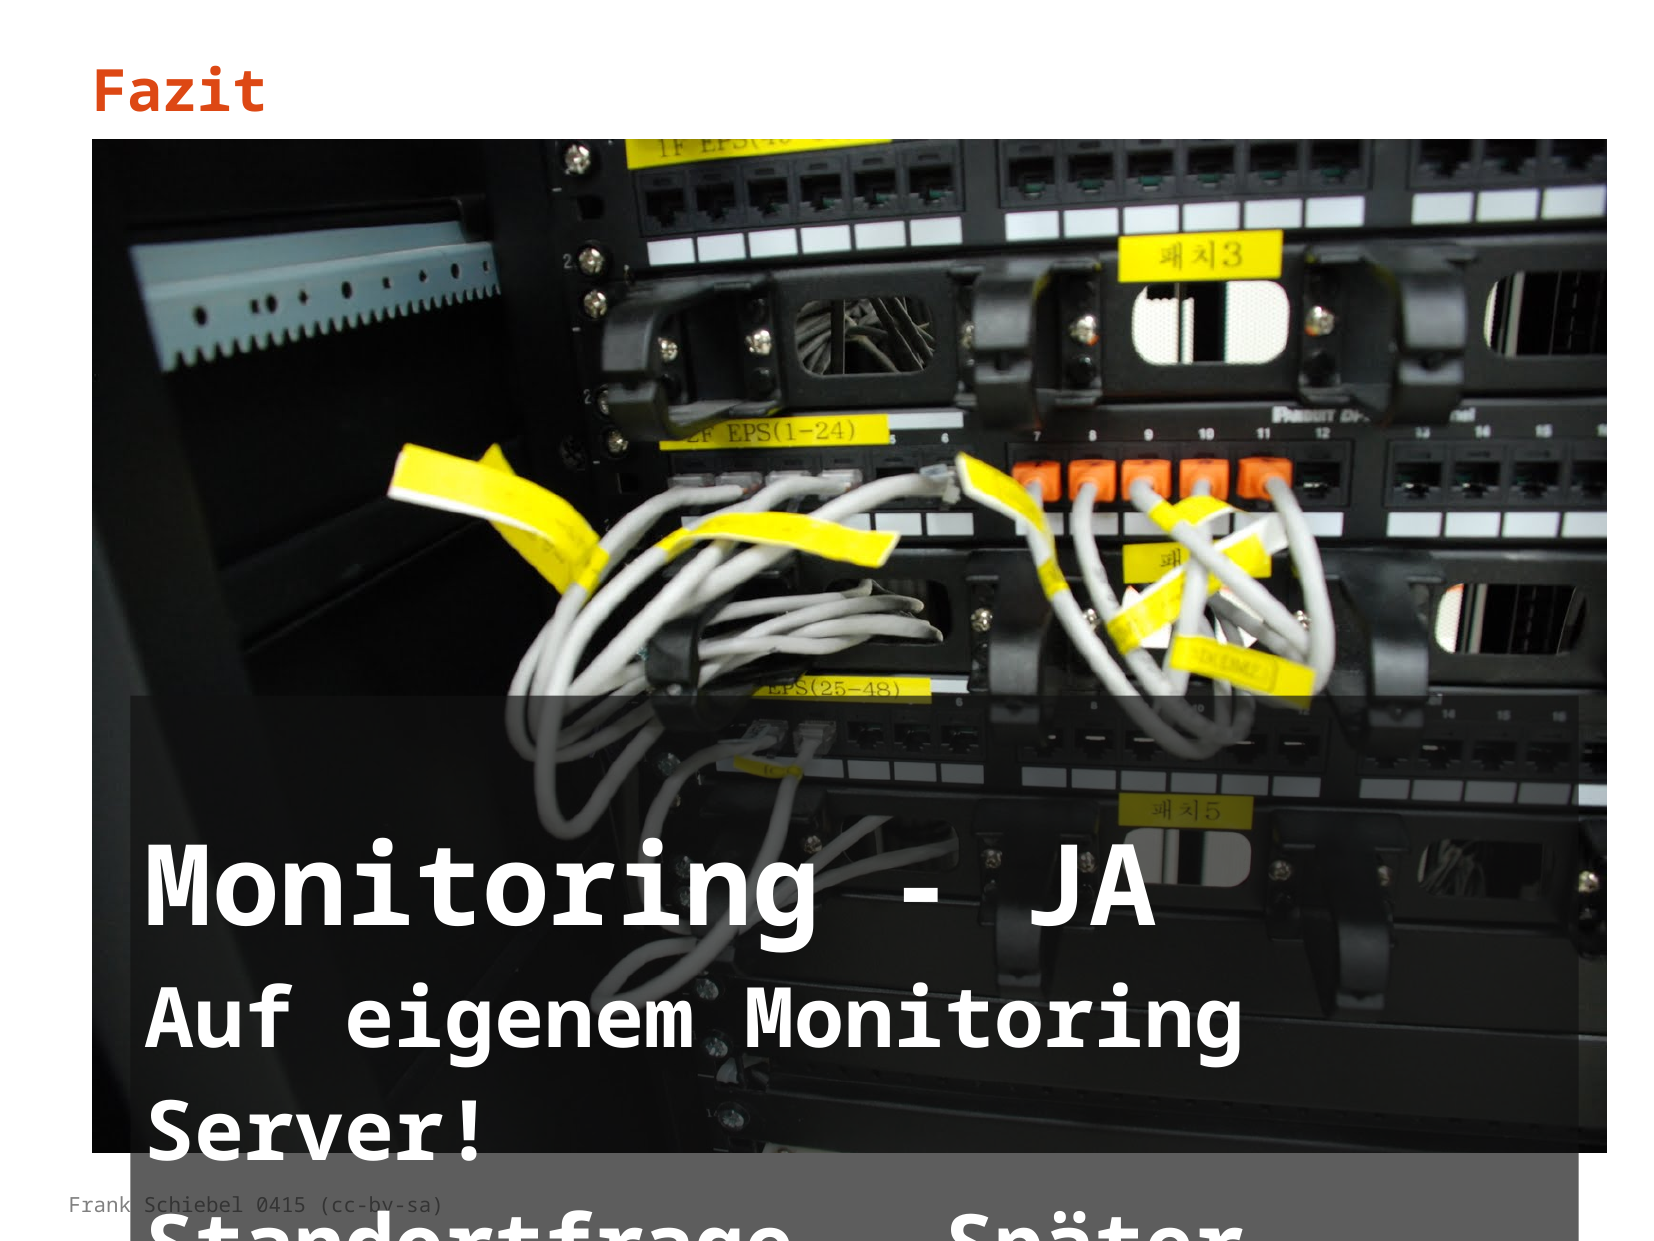

Fazit
Monitoring - JA
Auf eigenem Monitoring Server!
Standortfrage → Später...